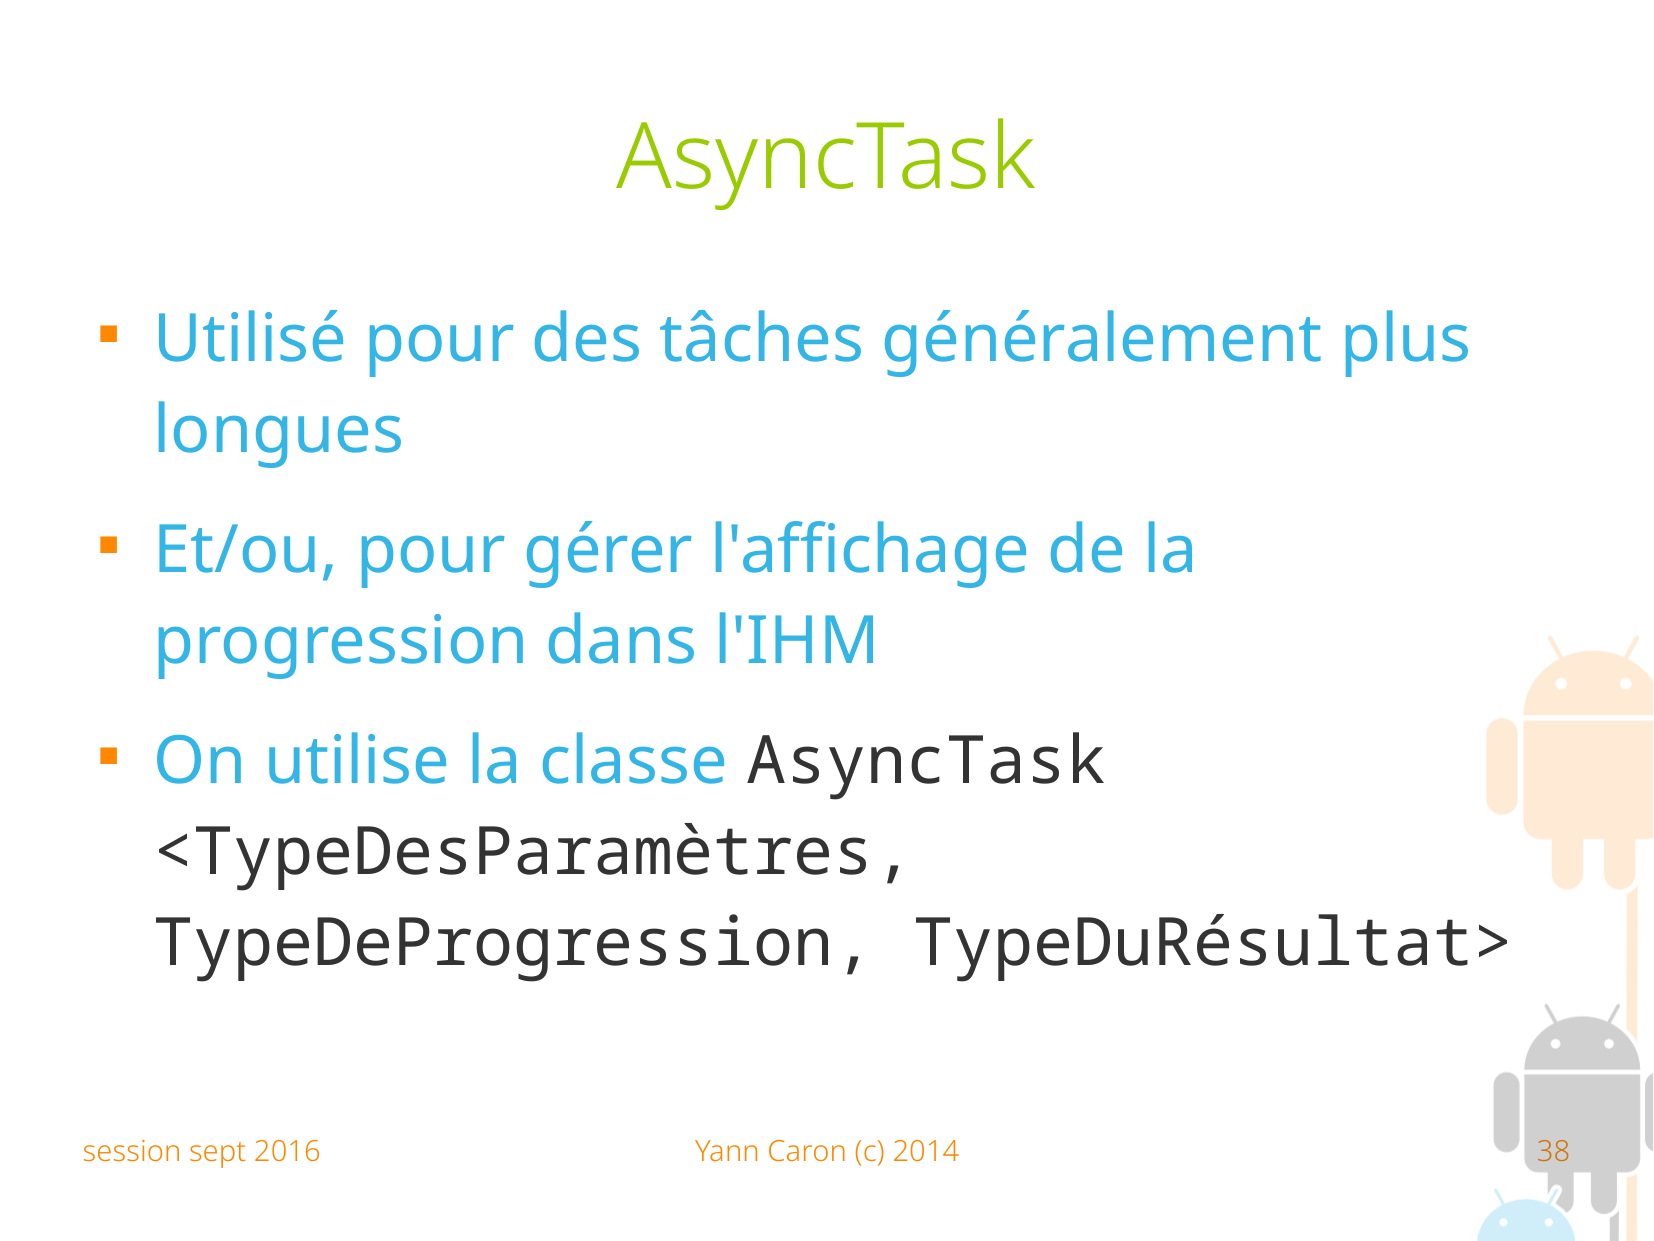

# AsyncTask
Utilisé pour des tâches généralement plus longues
Et/ou, pour gérer l'affichage de la progression dans l'IHM
On utilise la classe AsyncTask <TypeDesParamètres, TypeDeProgression, TypeDuRésultat>
session sept 2016
Yann Caron (c) 2014
38